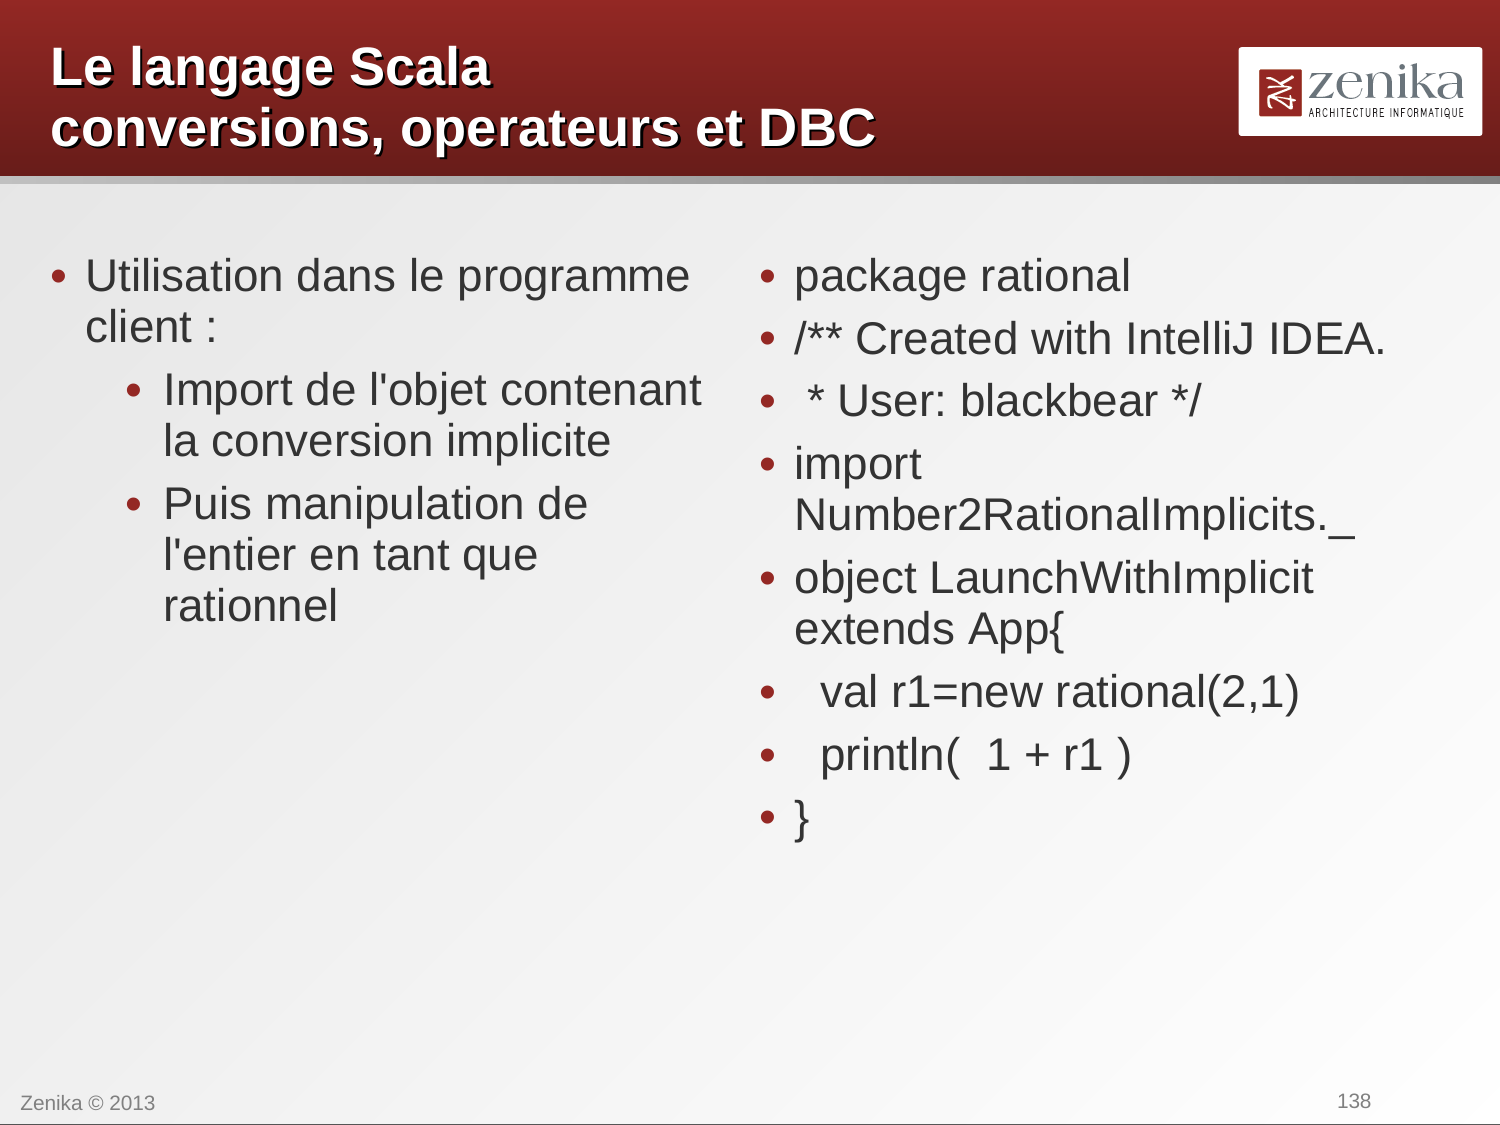

# Le langage Scala conversions, operateurs et DBC
Utilisation dans le programme client :
Import de l'objet contenant la conversion implicite
Puis manipulation de l'entier en tant que rationnel
package rational
/** Created with IntelliJ IDEA.
 * User: blackbear */
import Number2RationalImplicits._
object LaunchWithImplicit extends App{
 val r1=new rational(2,1)
 println( 1 + r1 )
}